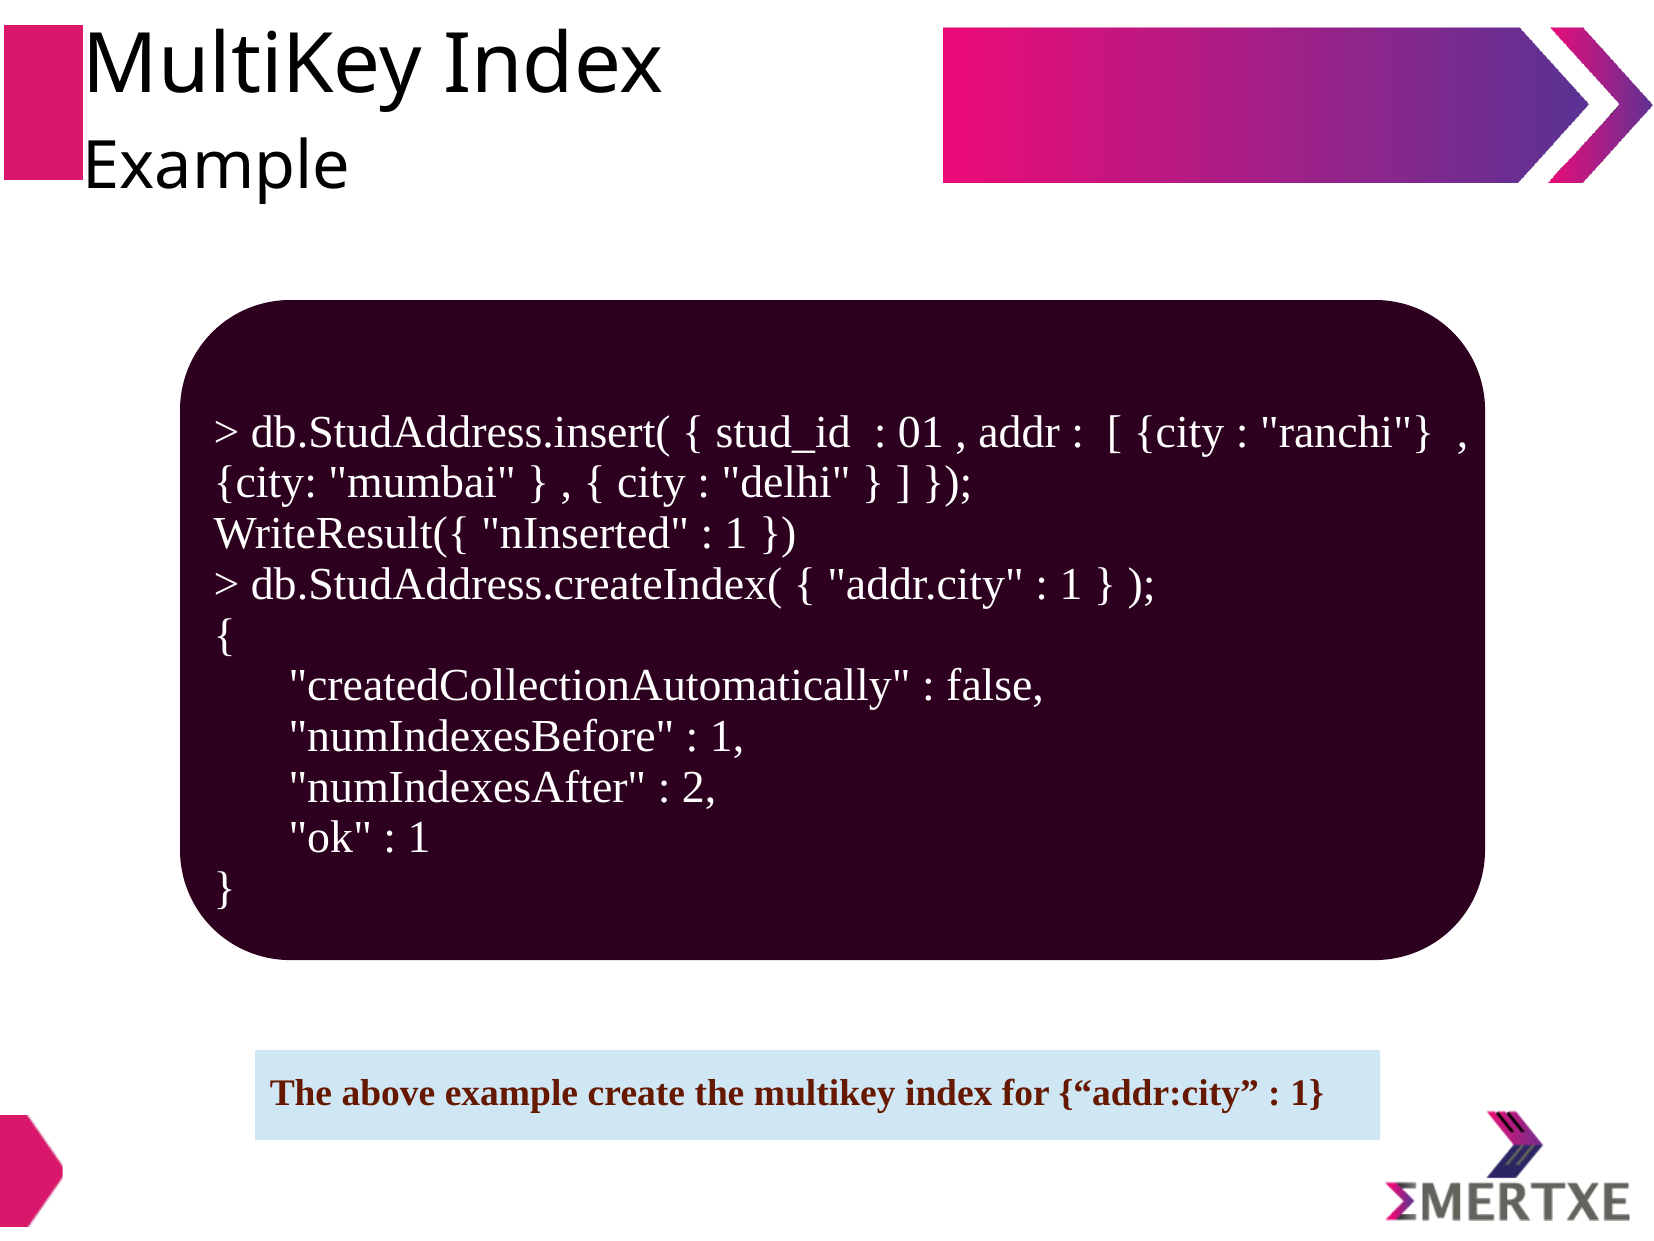

# MultiKey Index Example
> db.StudAddress.insert( { stud_id : 01 , addr : [ {city : "ranchi"} ,
{city: "mumbai" } , { city : "delhi" } ] });
WriteResult({ "nInserted" : 1 })
> db.StudAddress.createIndex( { "addr.city" : 1 } );
{
	"createdCollectionAutomatically" : false,
	"numIndexesBefore" : 1,
	"numIndexesAfter" : 2,
	"ok" : 1
}
The above example create the multikey index for {“addr:city” : 1}